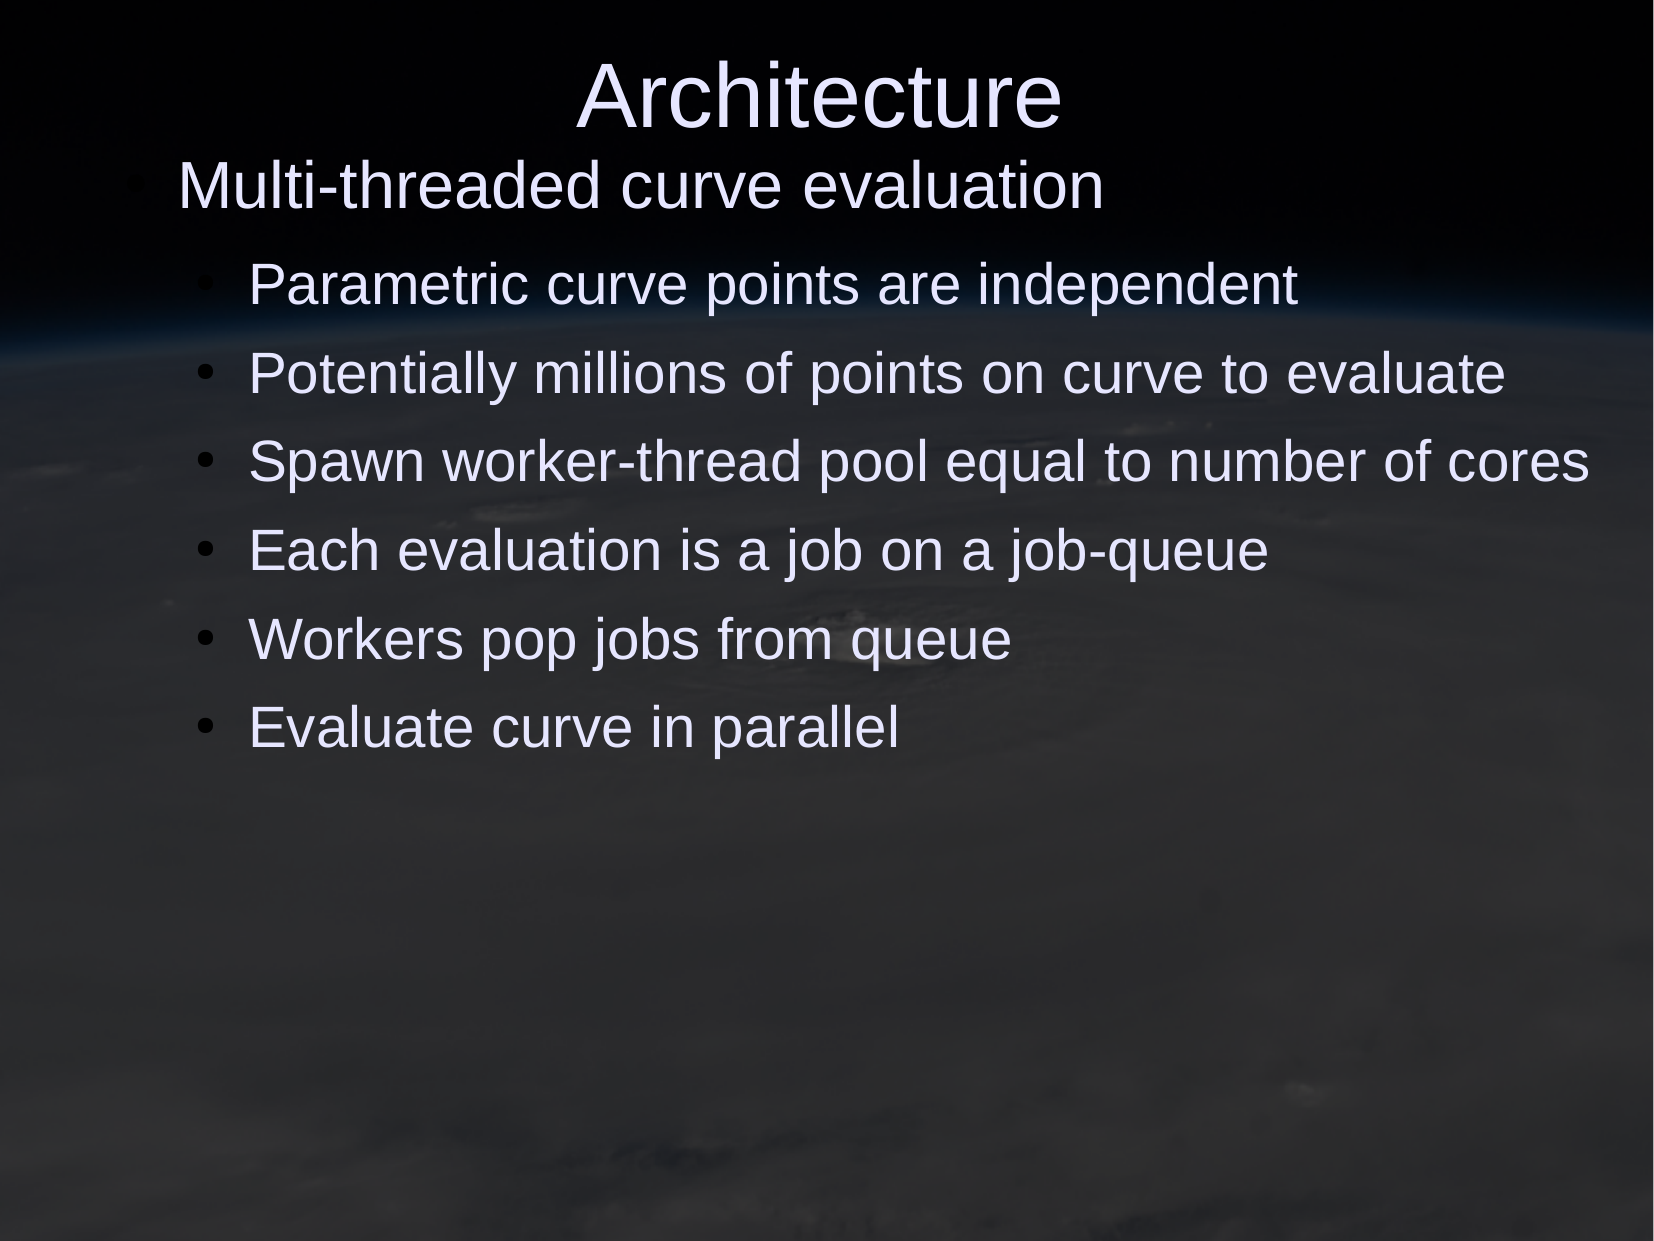

# Architecture
Multi-threaded curve evaluation
Parametric curve points are independent
Potentially millions of points on curve to evaluate
Spawn worker-thread pool equal to number of cores
Each evaluation is a job on a job-queue
Workers pop jobs from queue
Evaluate curve in parallel